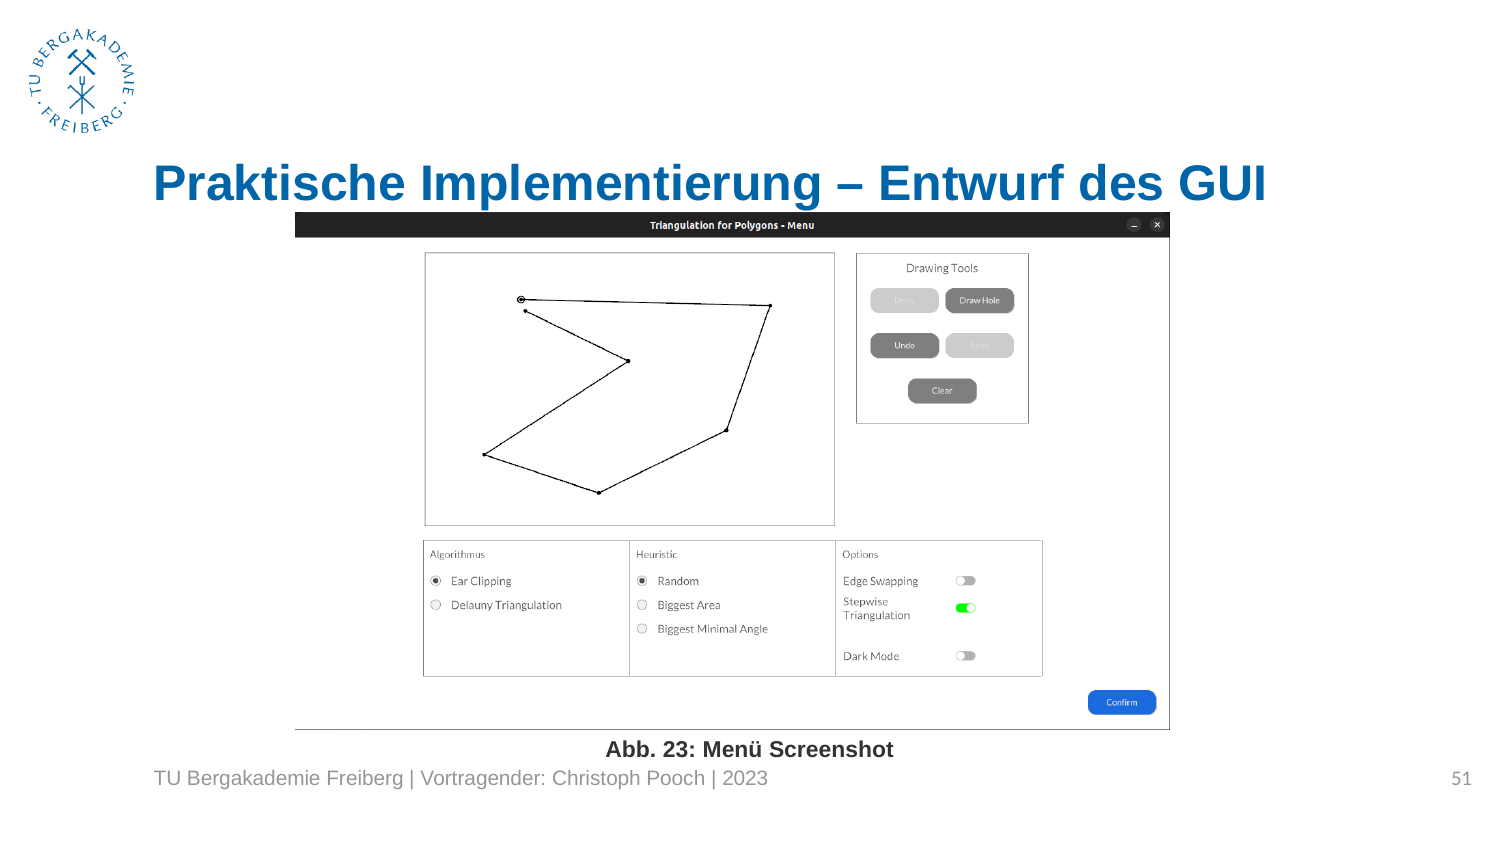

# Praktische Implementierung – Entwurf des GUI
Abb. 23: Menü Screenshot
TU Bergakademie Freiberg | Vortragender: Christoph Pooch | 2023